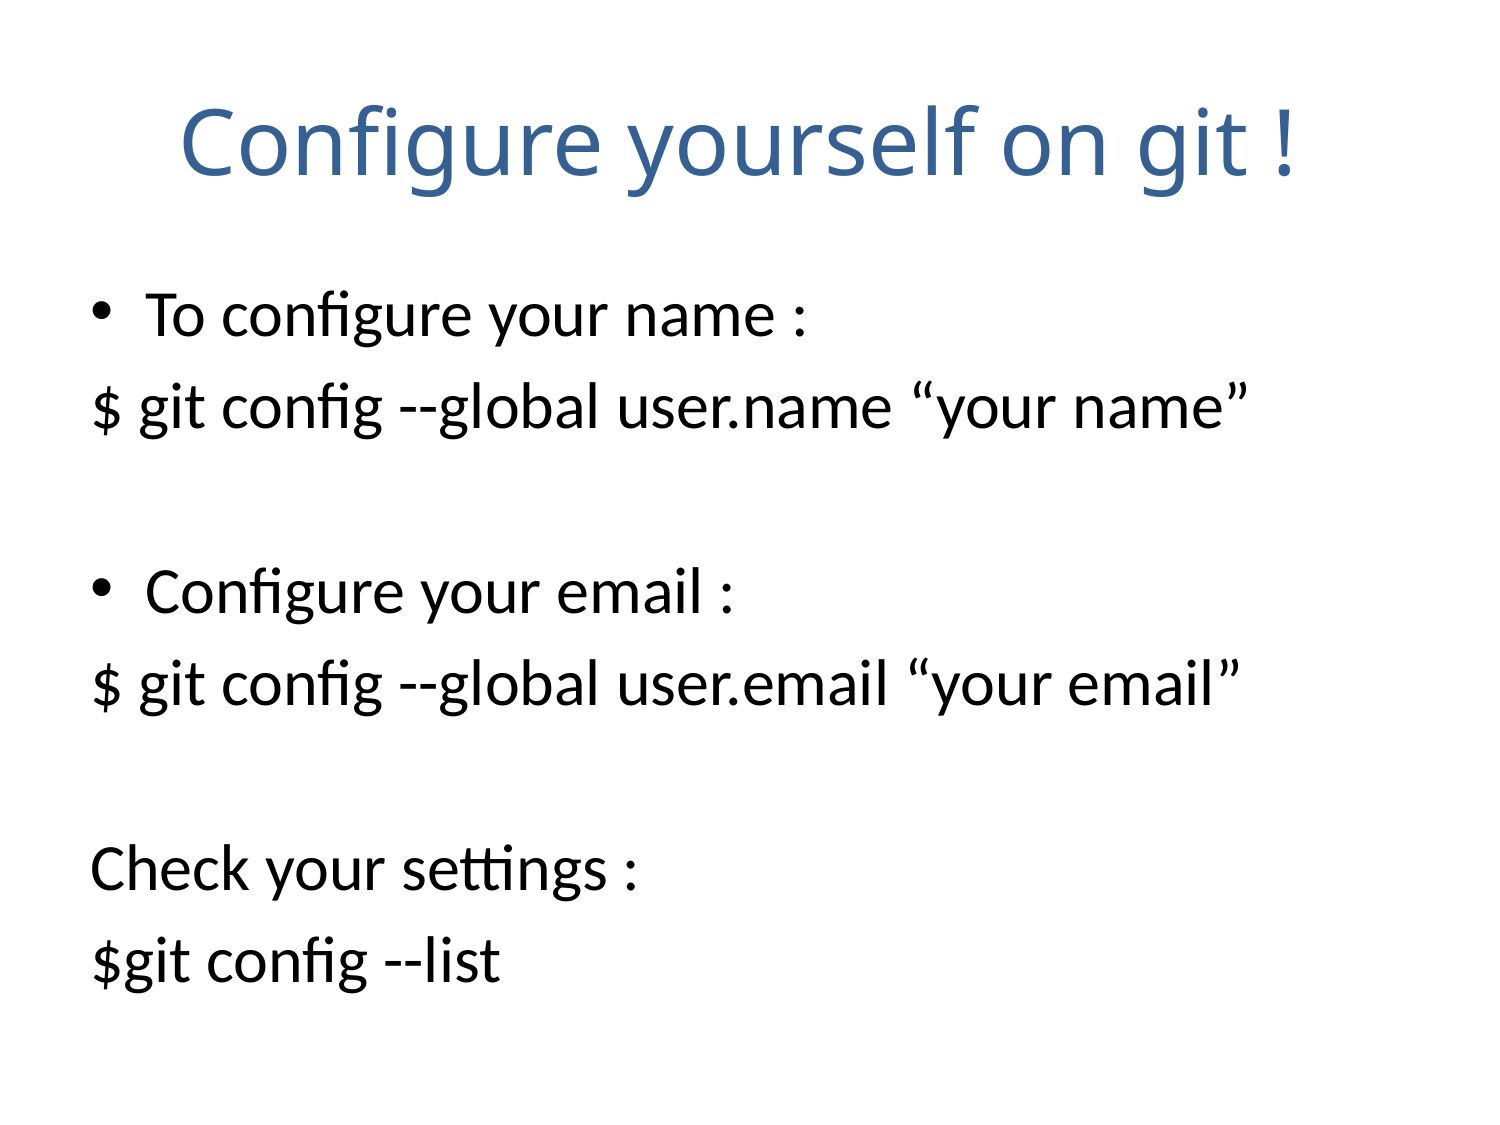

# Configure yourself on git !
To configure your name :
$ git config --global user.name “your name”
Configure your email :
$ git config --global user.email “your email”
Check your settings :
$git config --list